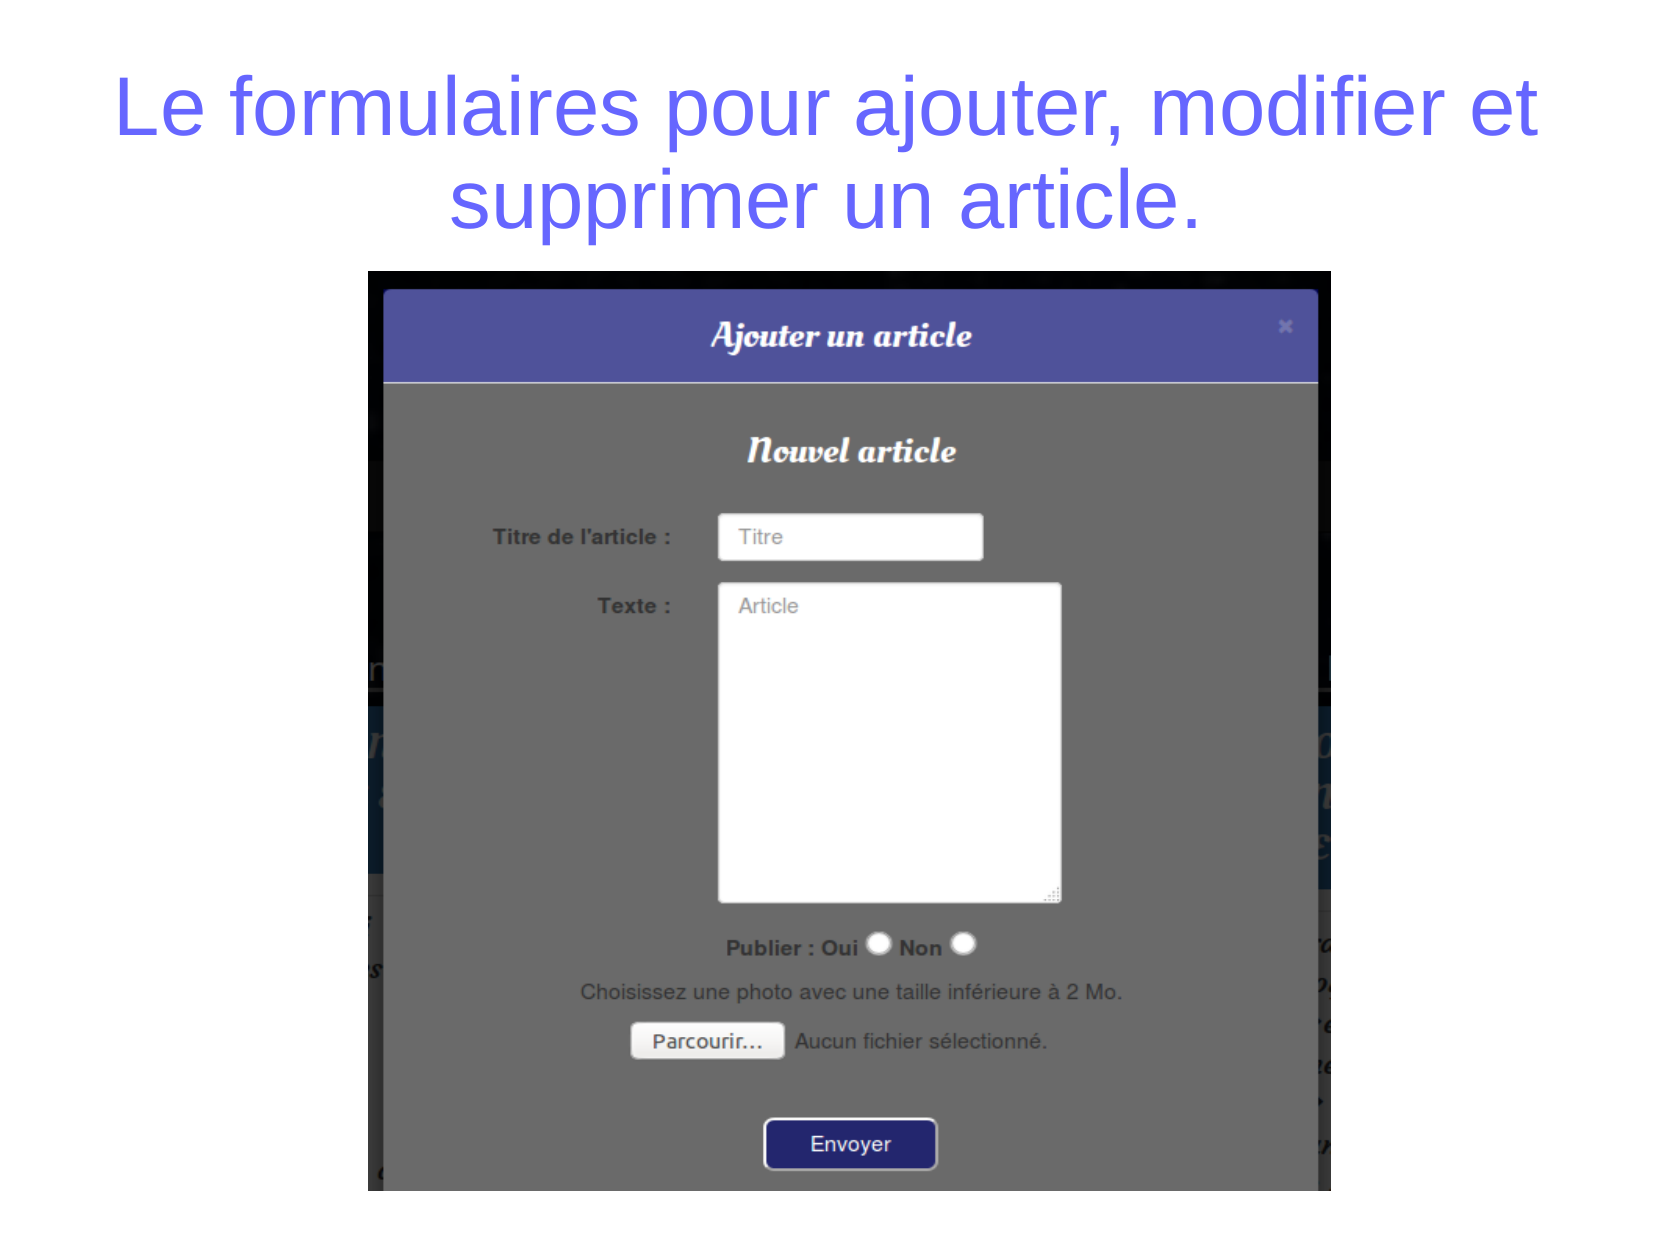

# Le formulaires pour ajouter, modifier et supprimer un article.